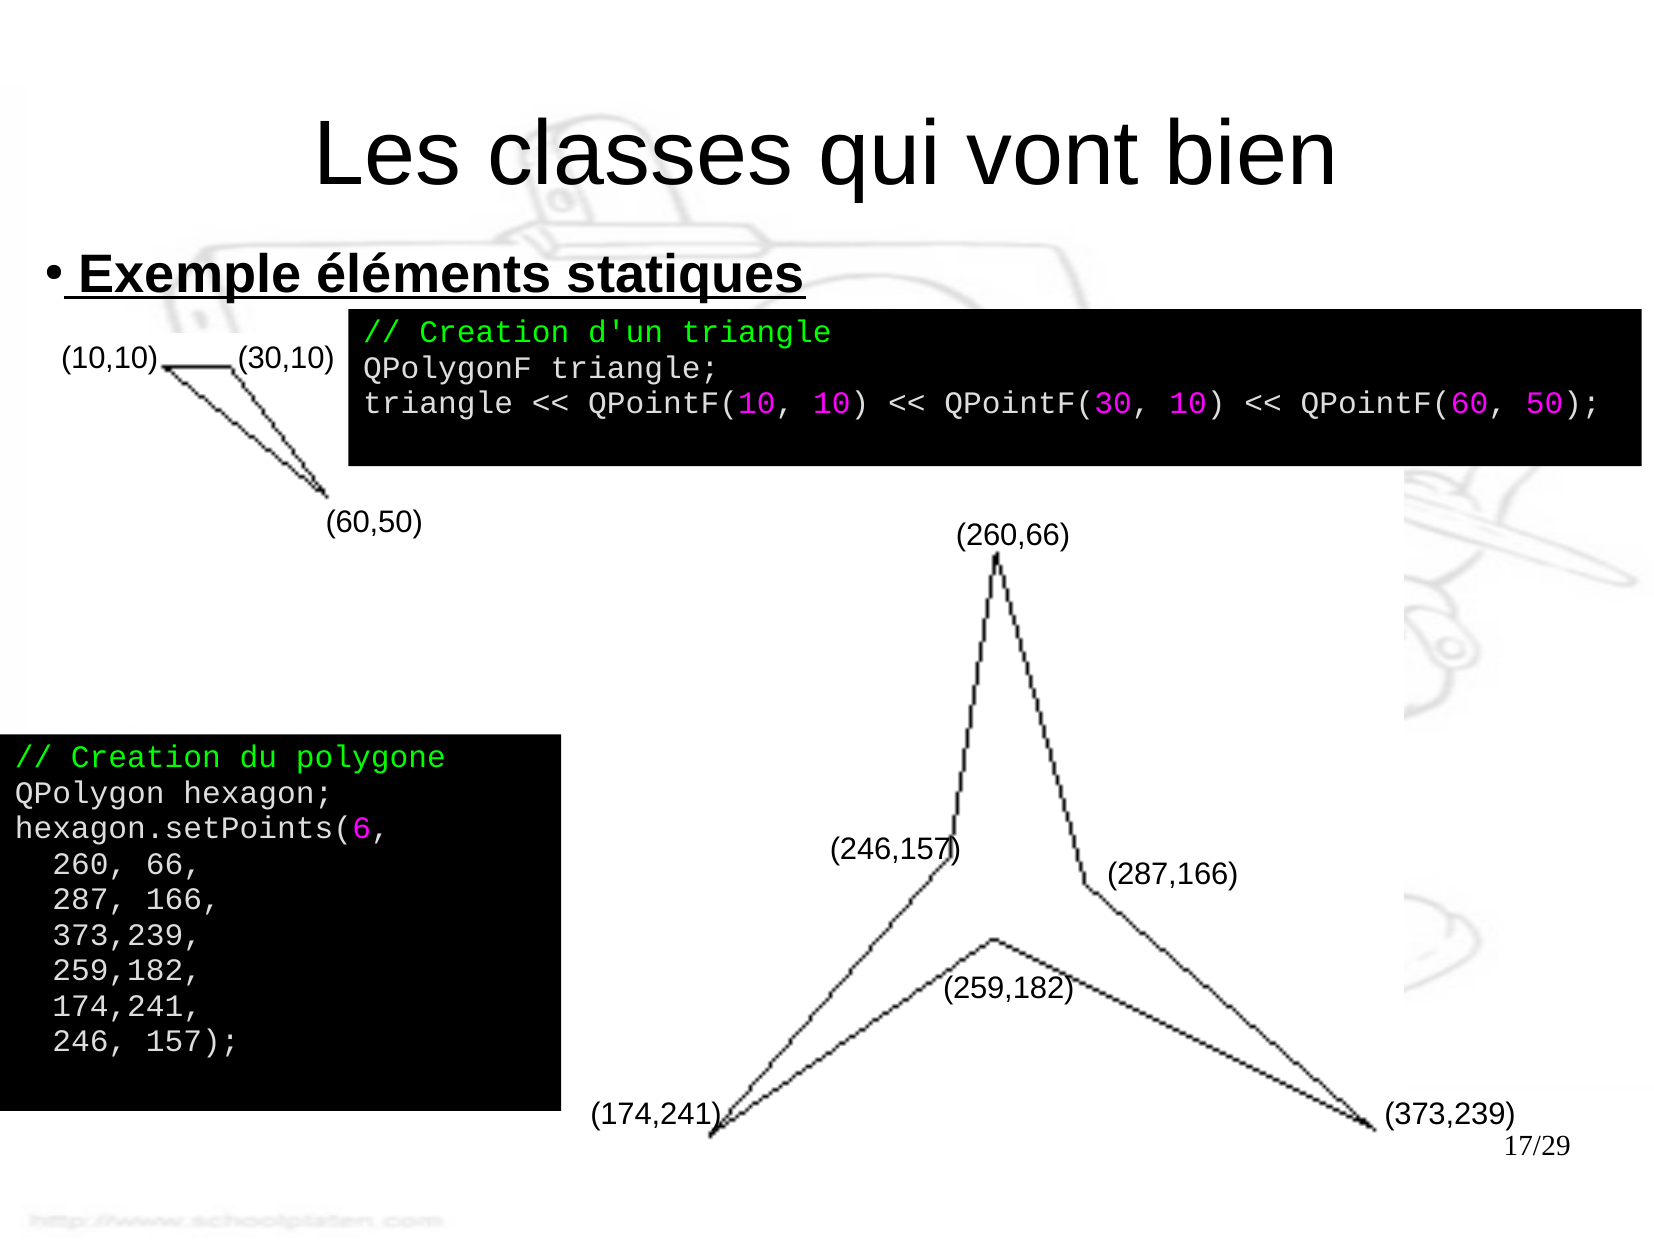

# Les classes qui vont bien
 Exemple éléments statiques
// Creation d'un triangle
QPolygonF triangle;
triangle << QPointF(10, 10) << QPointF(30, 10) << QPointF(60, 50);
// Creation du polygone
QPolygon hexagon;
hexagon.setPoints(6,
 260, 66,
 287, 166,
 373,239,
 259,182,
 174,241,
 246, 157);
17